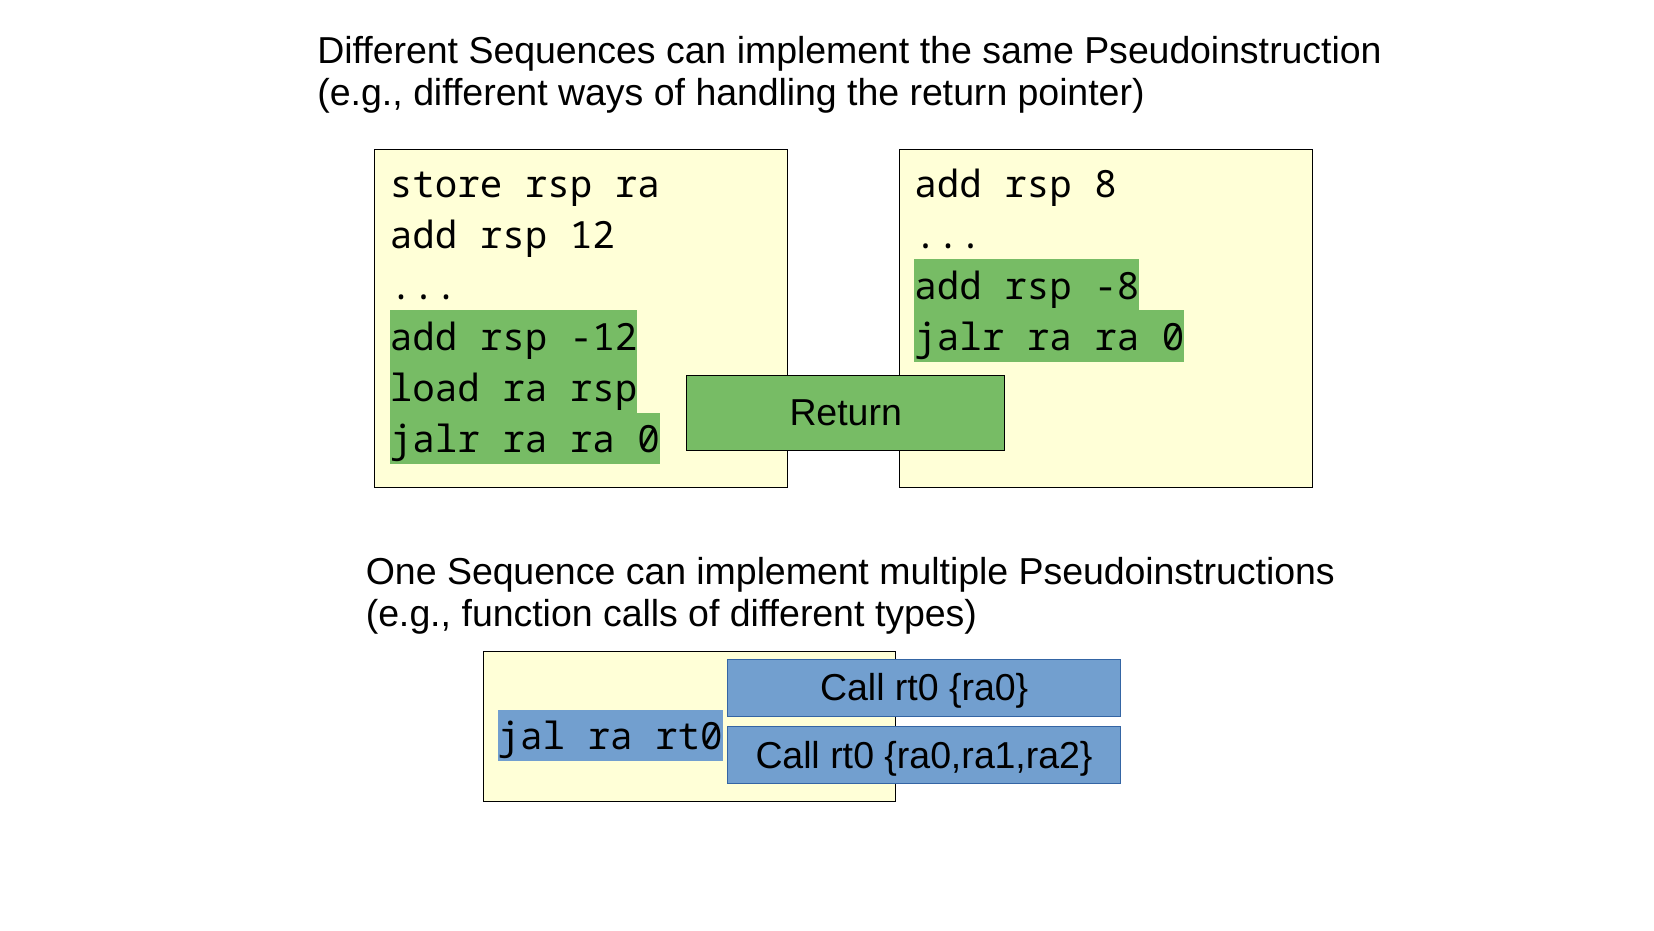

Different Sequences can implement the same Pseudoinstruction
(e.g., different ways of handling the return pointer)
store rsp ra
add rsp 12
...
add rsp -12
load ra rsp
jalr ra ra 0
add rsp 8
...
add rsp -8
jalr ra ra 0
Return
One Sequence can implement multiple Pseudoinstructions
(e.g., function calls of different types)
jal ra rt0
Call rt0 {ra0}
Call rt0 {ra0,ra1,ra2}